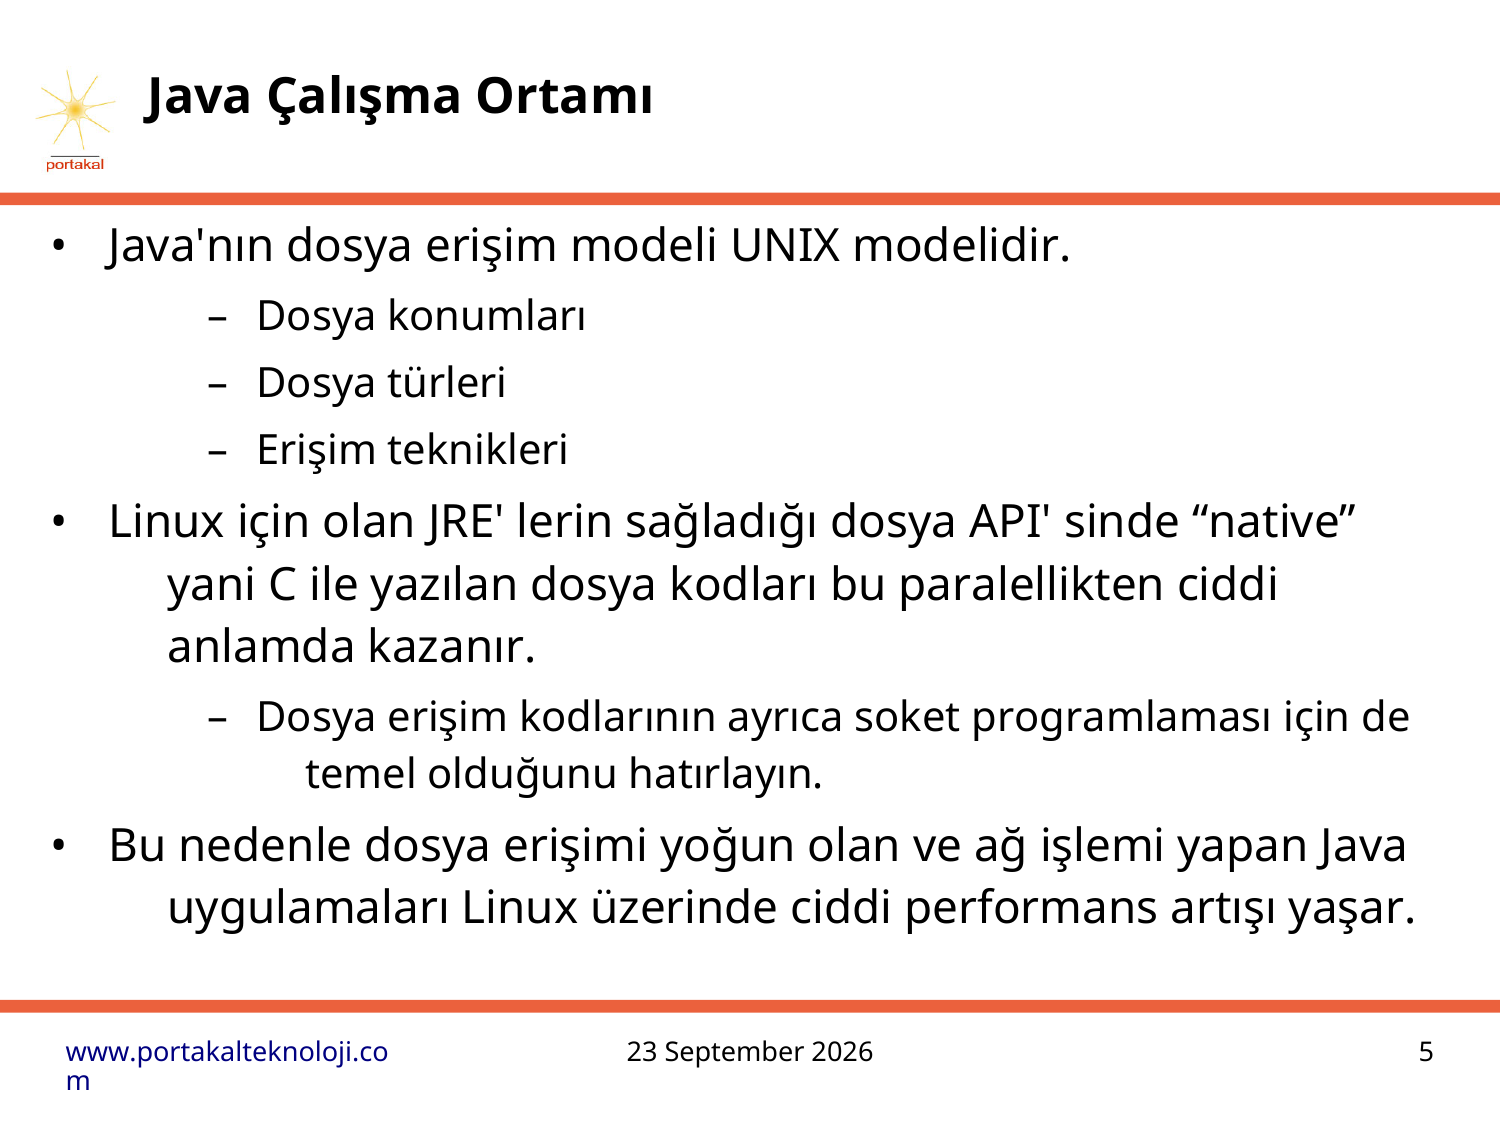

# Java Çalışma Ortamı
Java'nın dosya erişim modeli UNIX modelidir.
Dosya konumları
Dosya türleri
Erişim teknikleri
Linux için olan JRE' lerin sağladığı dosya API' sinde “native” yani C ile yazılan dosya kodları bu paralellikten ciddi anlamda kazanır.
Dosya erişim kodlarının ayrıca soket programlaması için de temel olduğunu hatırlayın.
Bu nedenle dosya erişimi yoğun olan ve ağ işlemi yapan Java uygulamaları Linux üzerinde ciddi performans artışı yaşar.